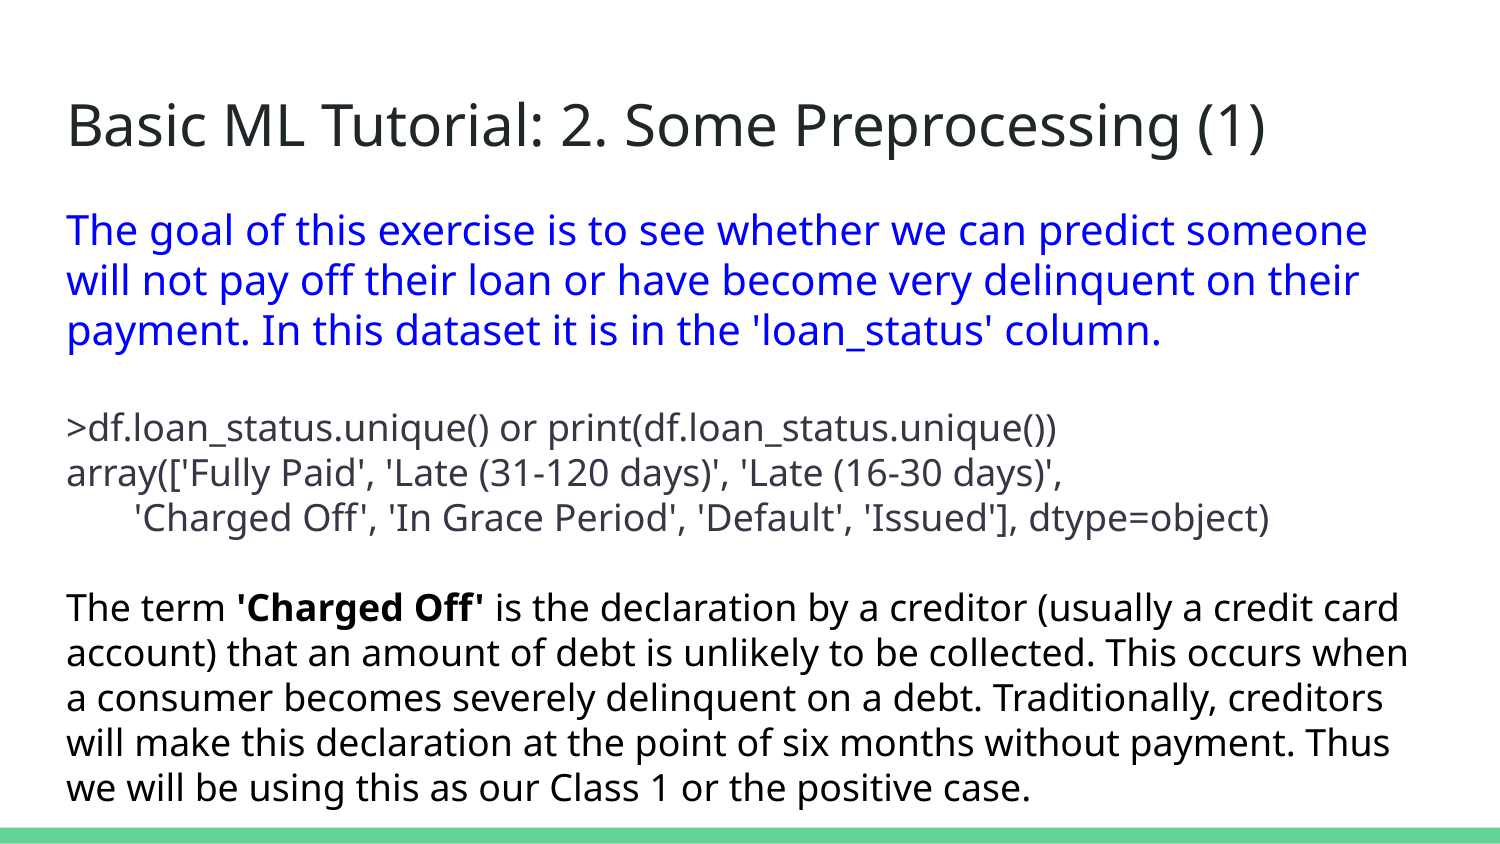

# Basic ML Tutorial: 2. Some Preprocessing (1)
The goal of this exercise is to see whether we can predict someone will not pay off their loan or have become very delinquent on their payment. In this dataset it is in the 'loan_status' column.
>df.loan_status.unique() or print(df.loan_status.unique())
array(['Fully Paid', 'Late (31-120 days)', 'Late (16-30 days)',
 'Charged Off', 'In Grace Period', 'Default', 'Issued'], dtype=object)
The term 'Charged Off' is the declaration by a creditor (usually a credit card account) that an amount of debt is unlikely to be collected. This occurs when a consumer becomes severely delinquent on a debt. Traditionally, creditors will make this declaration at the point of six months without payment. Thus we will be using this as our Class 1 or the positive case.